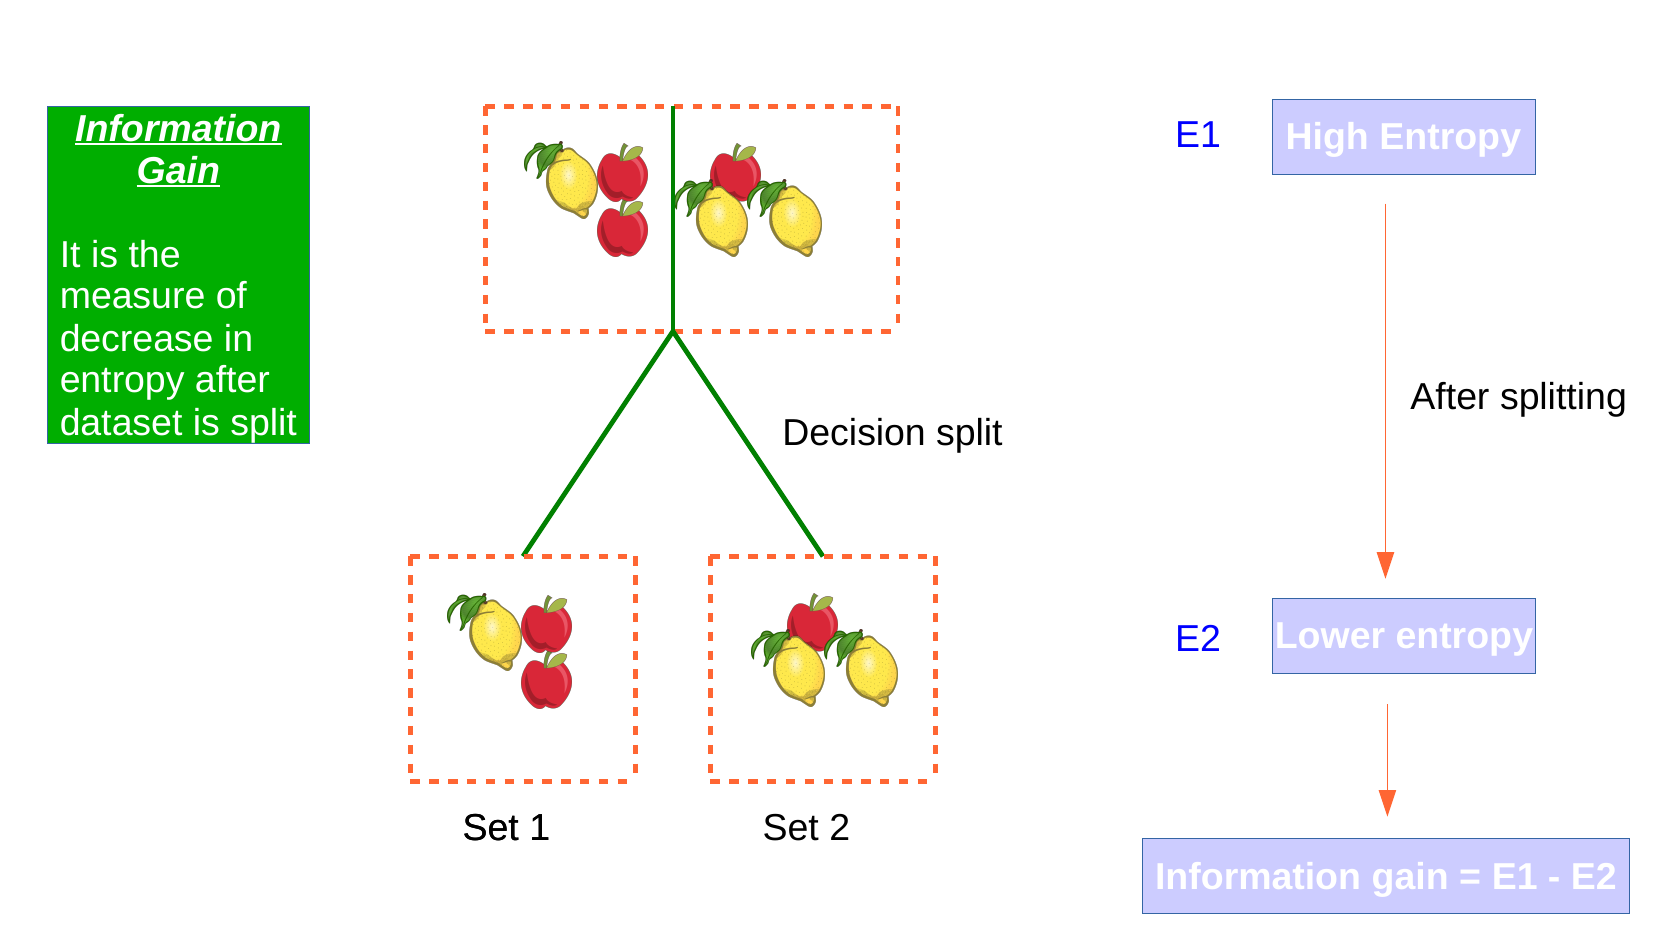

Information
Gain
It is the
measure of
decrease in
entropy after
dataset is split
E1
High Entropy
After splitting
Decision split
Lower entropy
E2
Set 1
Set 1
Set 2
Information gain = E1 - E2